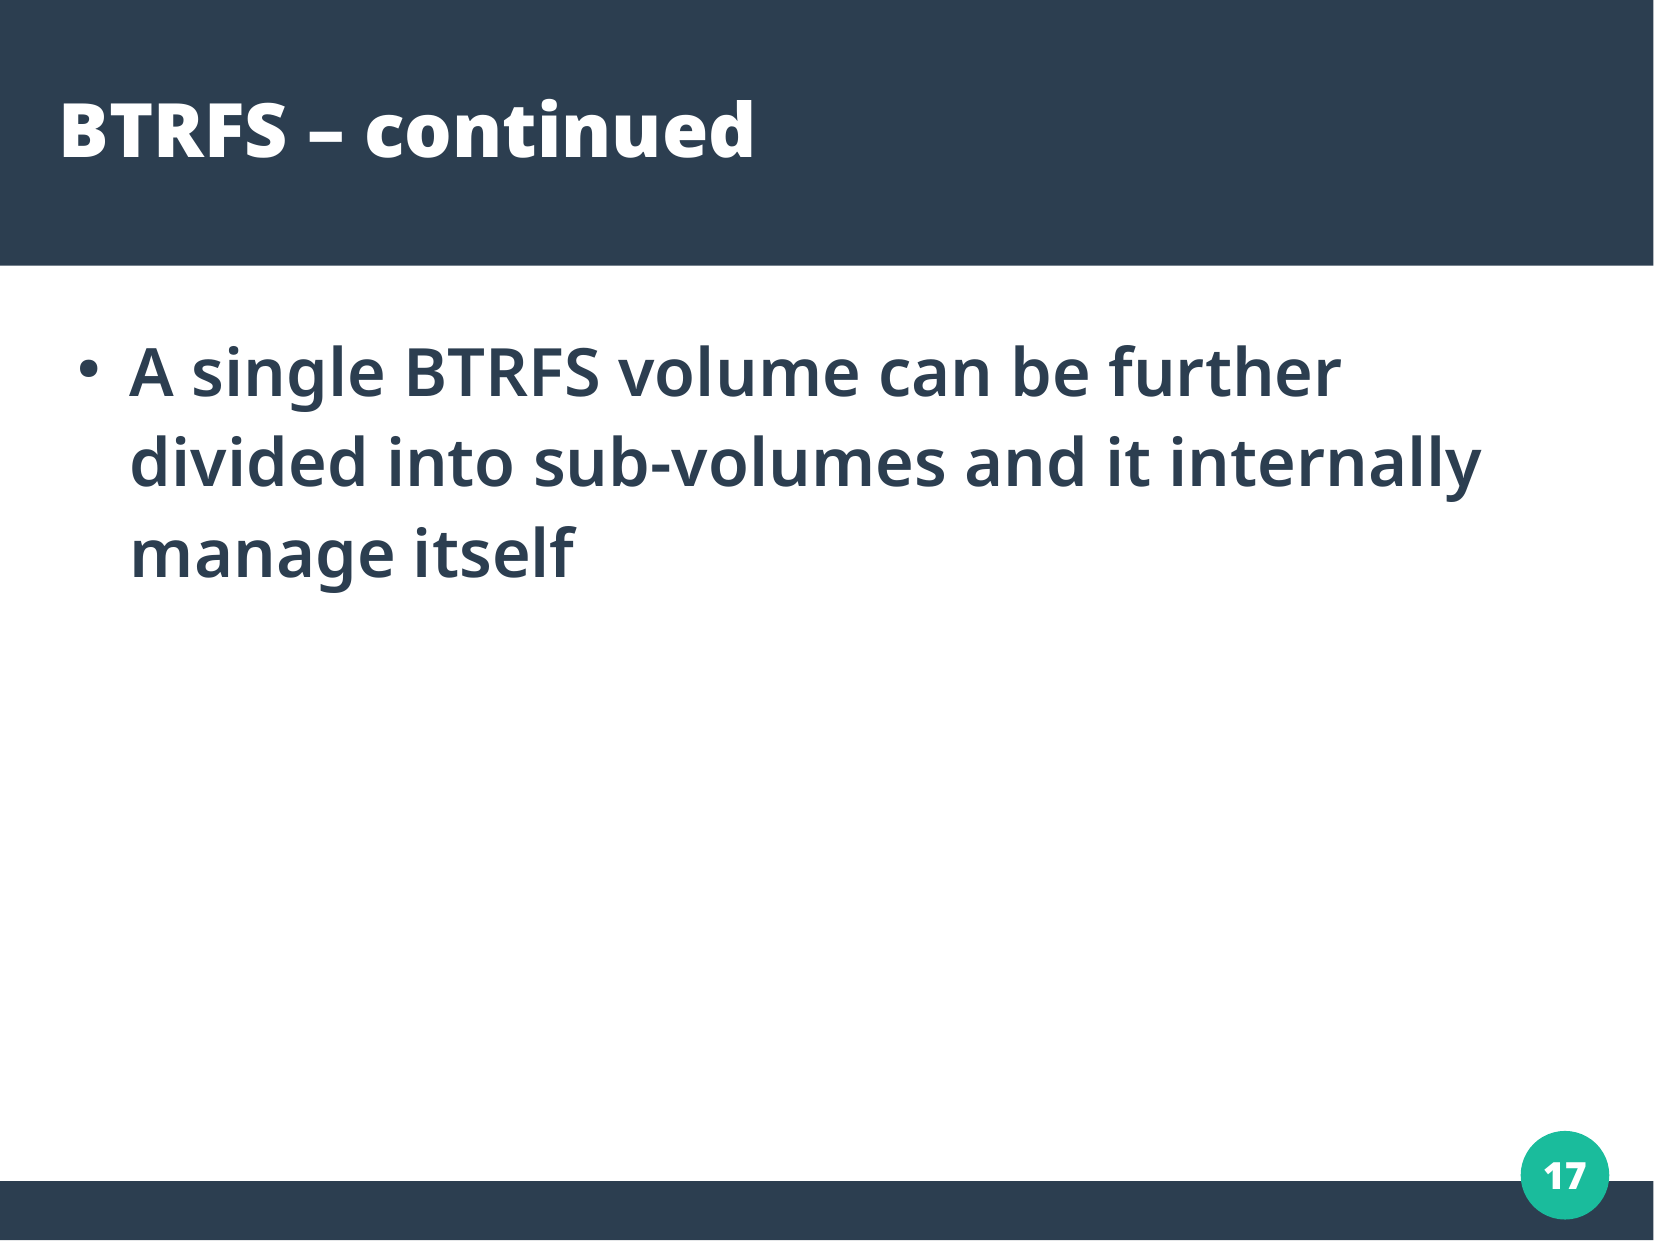

# BTRFS – continued
A single BTRFS volume can be further divided into sub-volumes and it internally manage itself
17